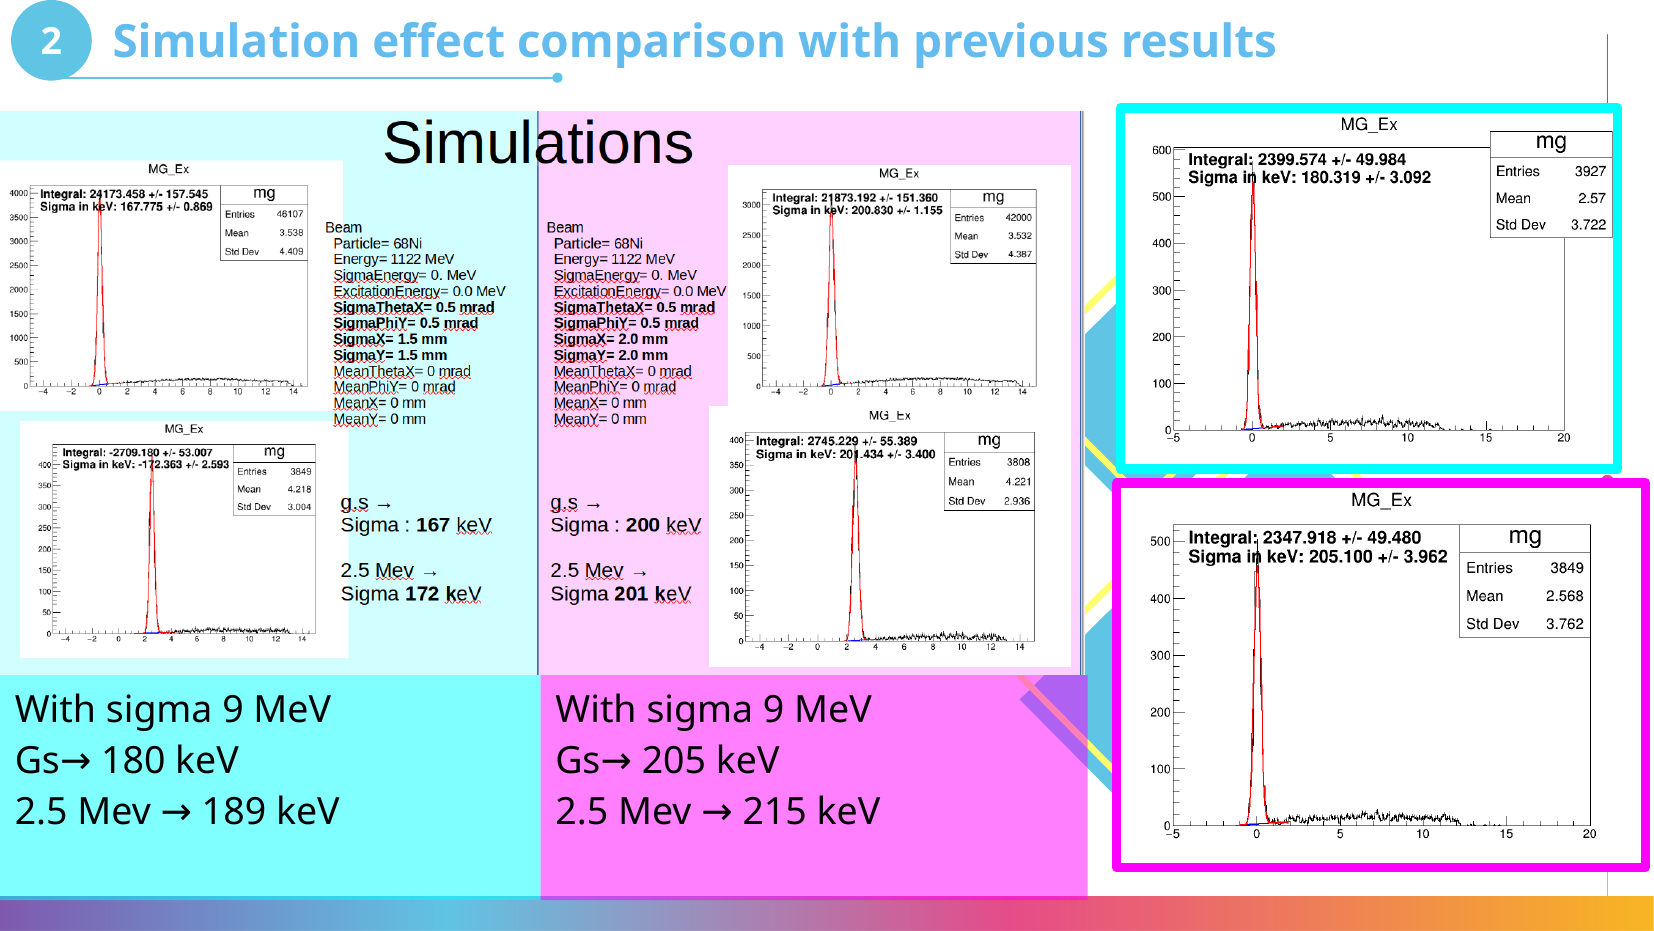

2
# Simulation effect comparison with previous results
With sigma 9 MeV
Gs→ 180 keV
2.5 Mev → 189 keV
With sigma 9 MeV
Gs→ 205 keV
2.5 Mev → 215 keV